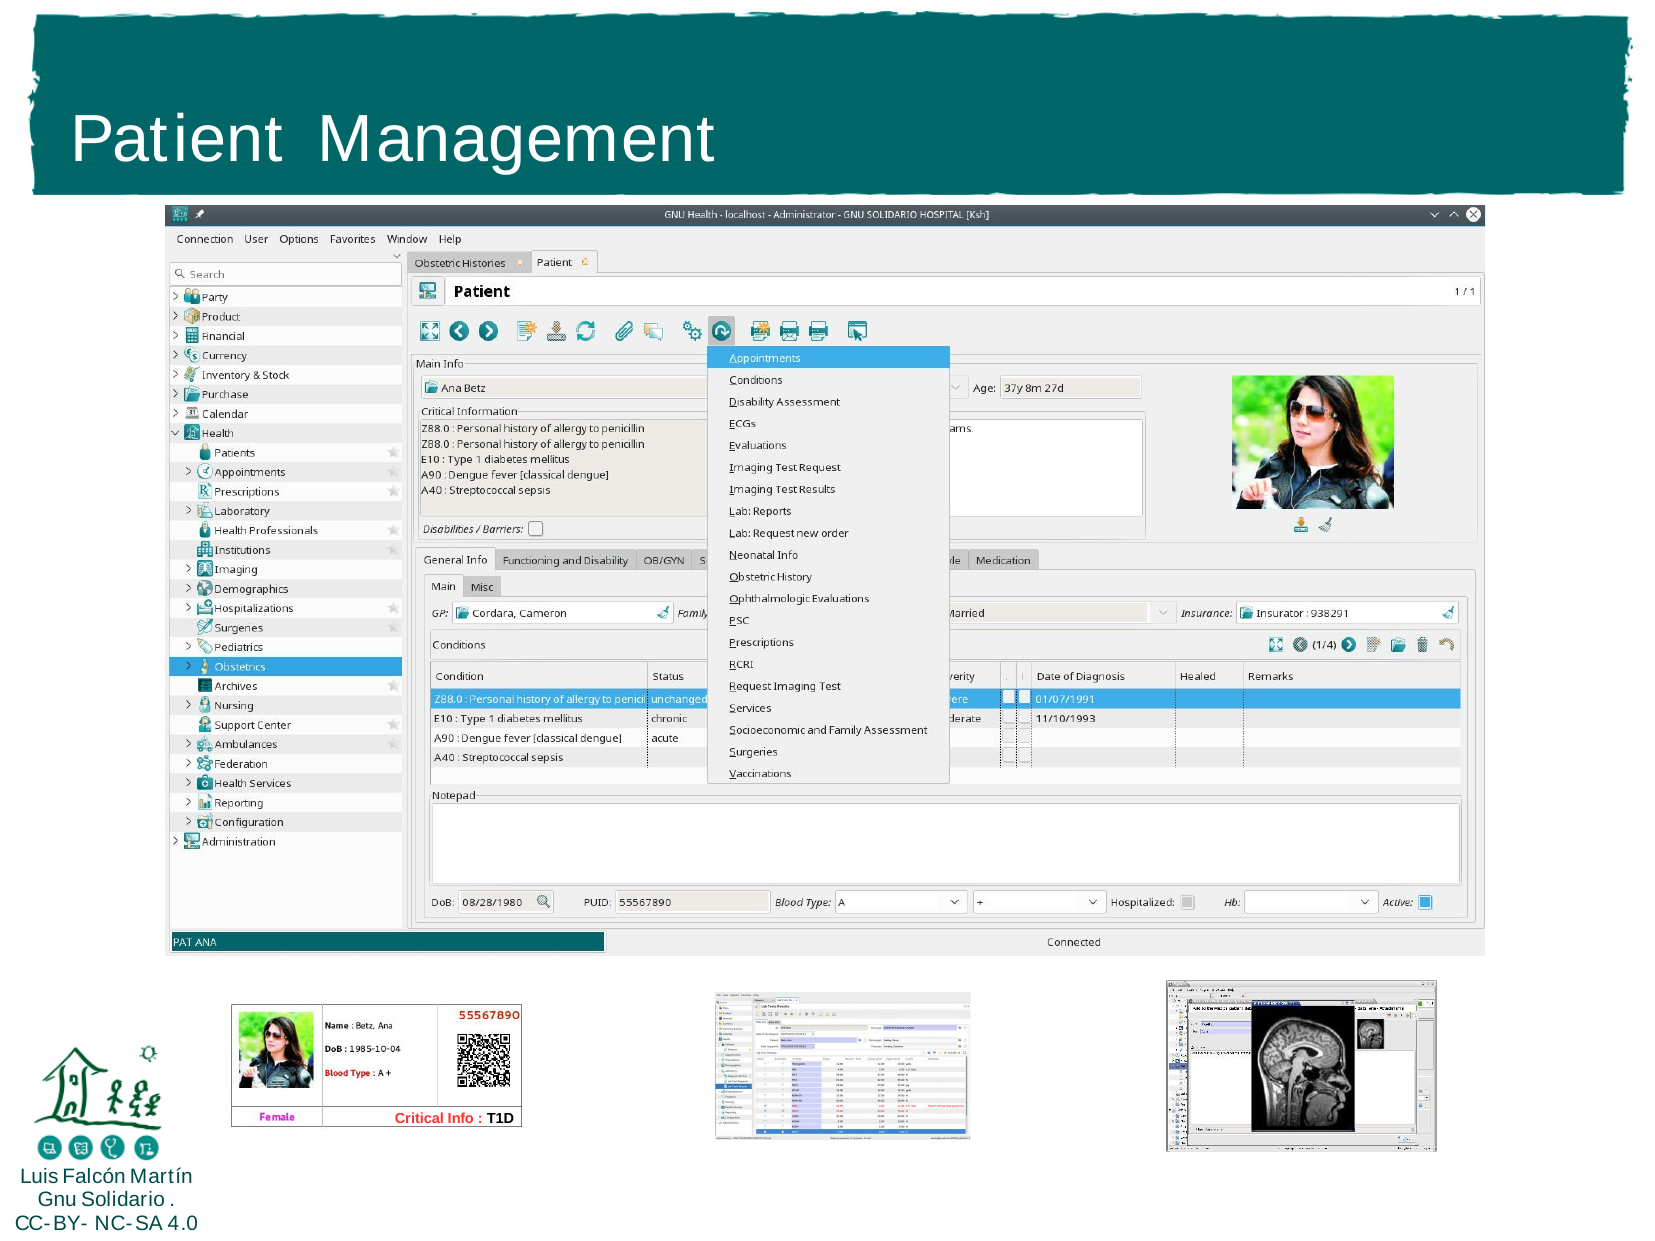

# PatientManagement
Critical Info : T1D
LuisFalcónMartín
GnuSolidario.
CC-BY-NC-SA4.0